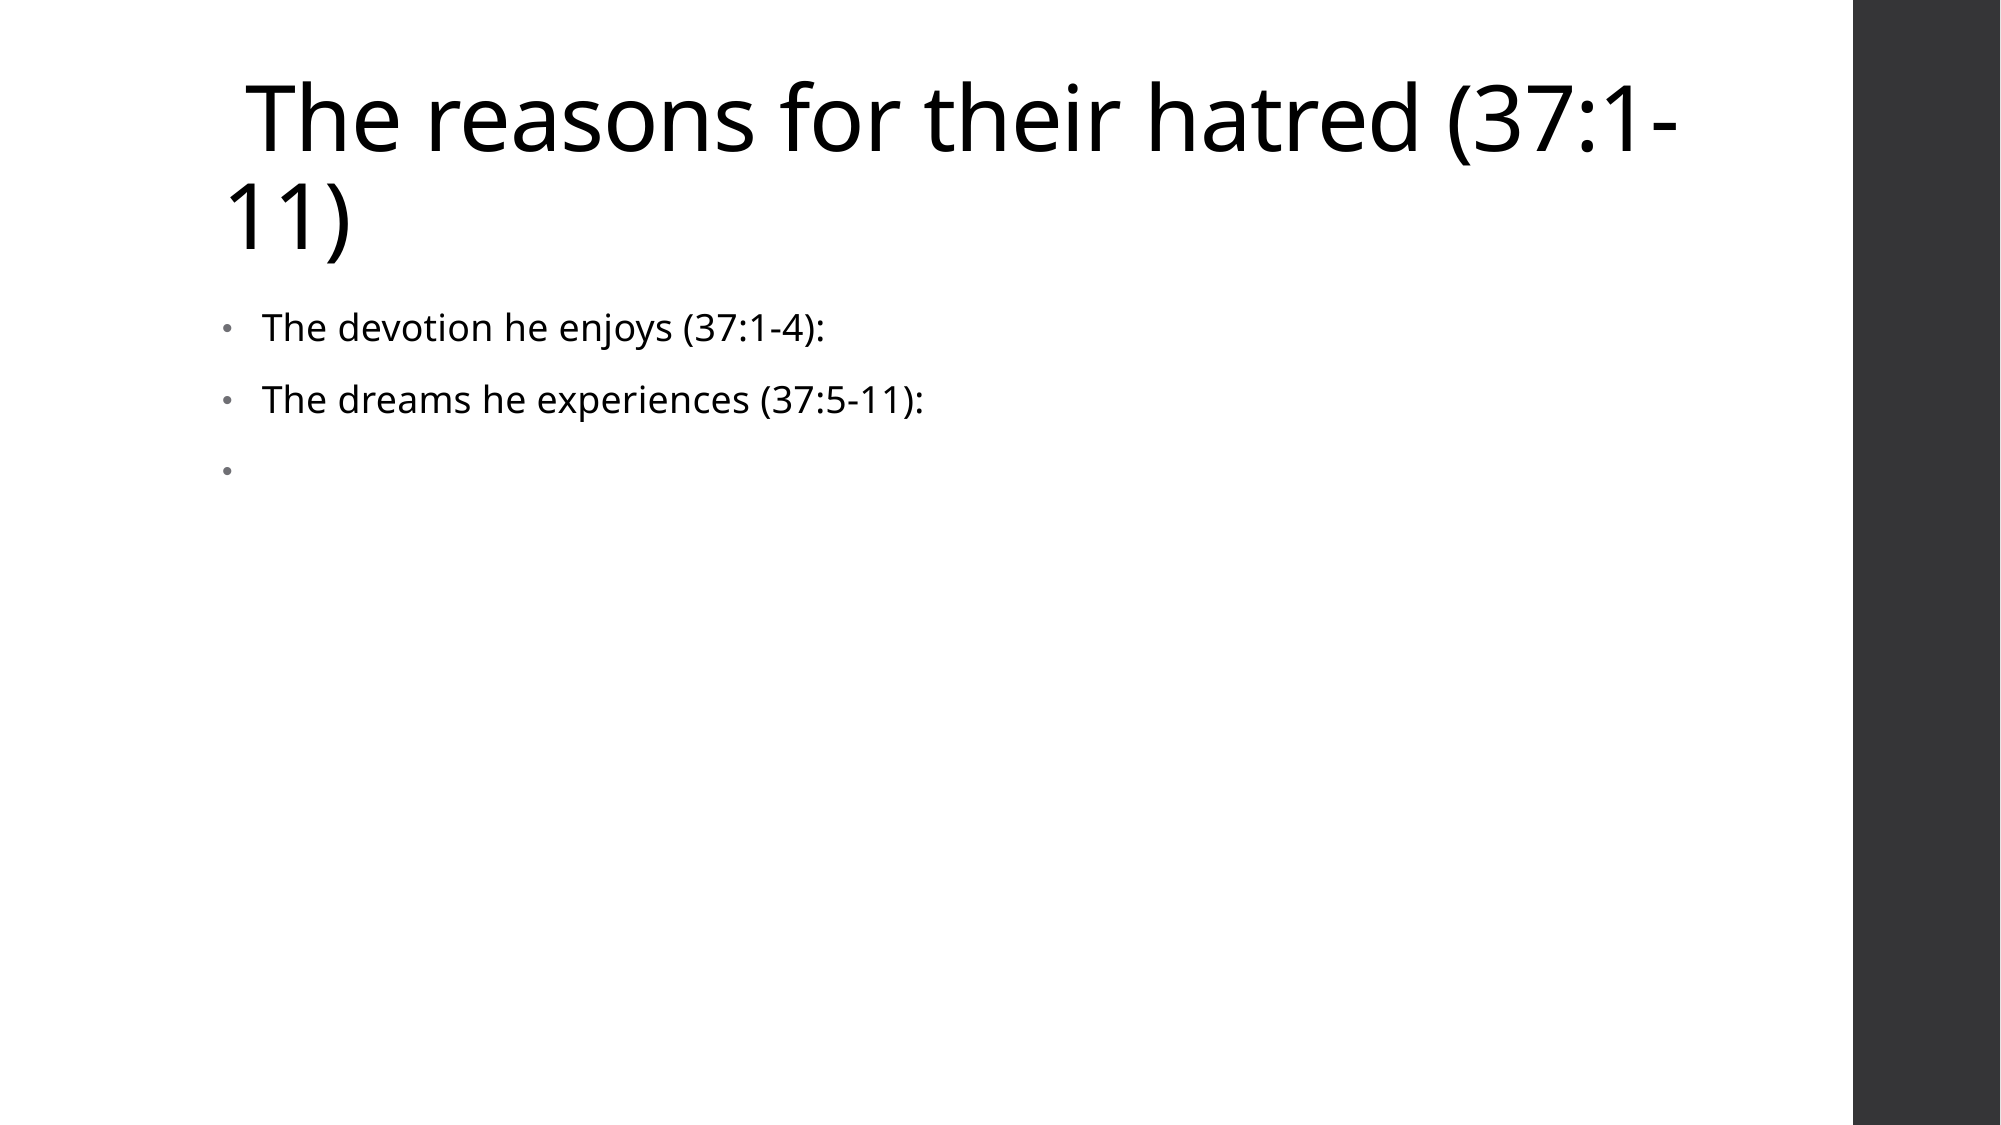

# The reasons for their hatred (37:1-11)
 The devotion he enjoys (37:1-4):
 The dreams he experiences (37:5-11):